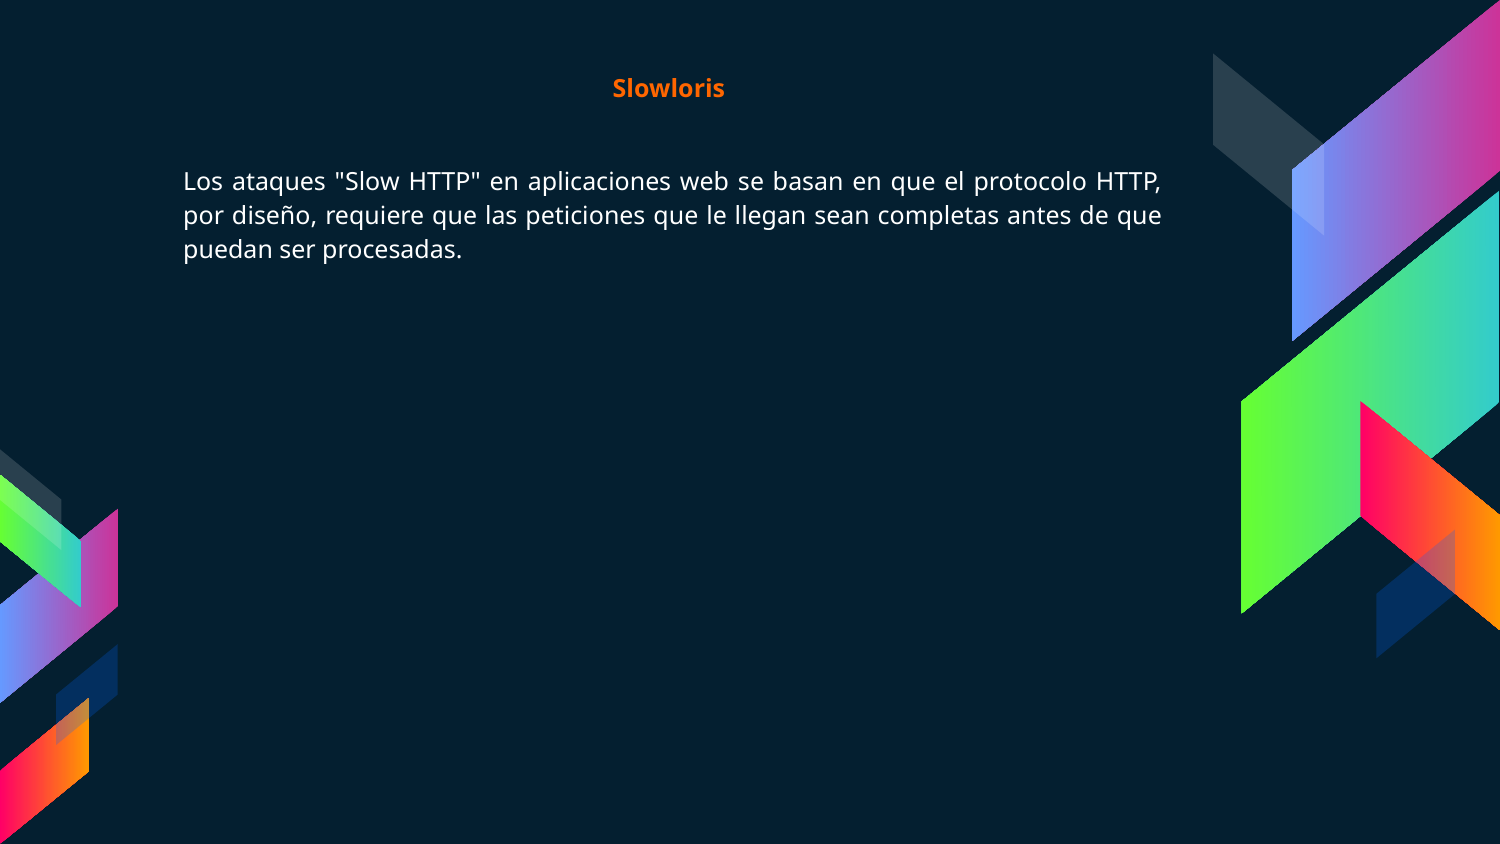

# Slowloris
Los ataques "Slow HTTP" en aplicaciones web se basan en que el protocolo HTTP, por diseño, requiere que las peticiones que le llegan sean completas antes de que puedan ser procesadas.